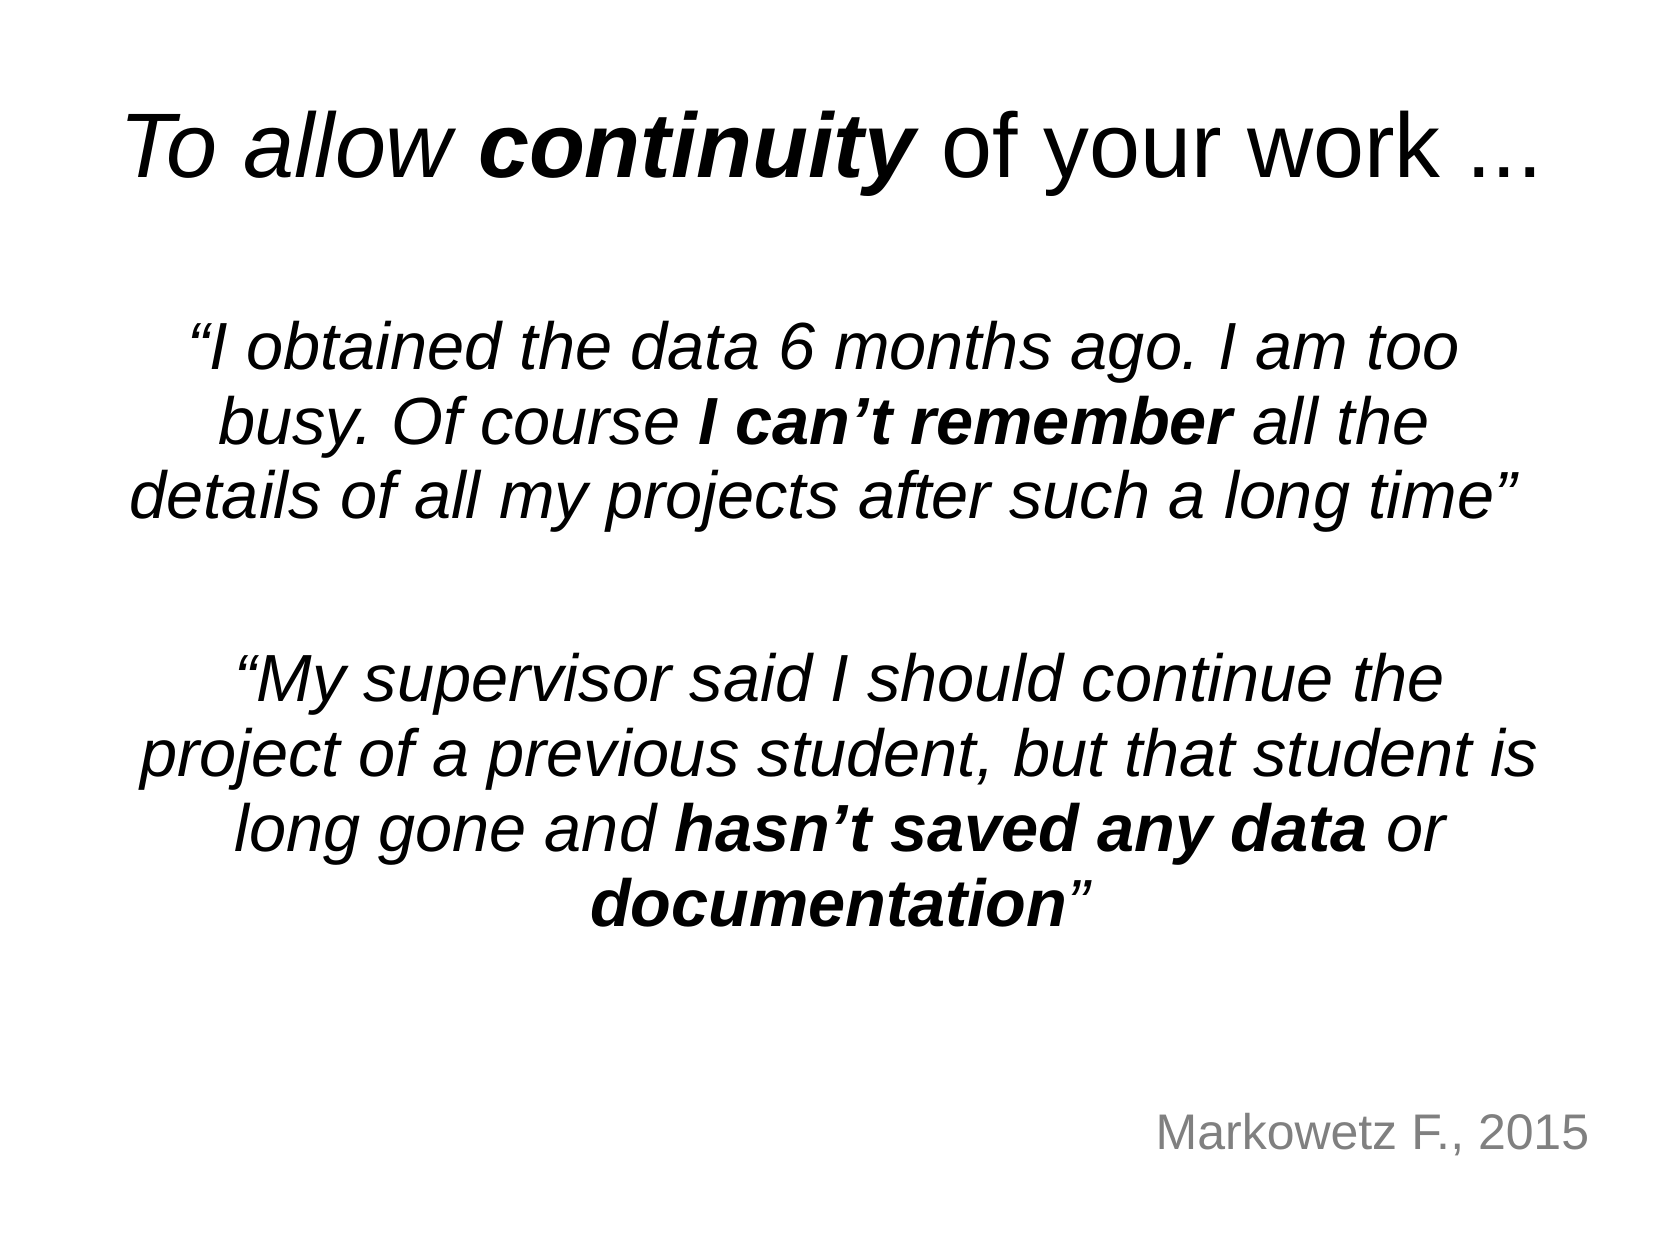

# To allow continuity of your work ...
“I obtained the data 6 months ago. I am too busy. Of course I can’t remember all the details of all my projects after such a long time”
“My supervisor said I should continue the project of a previous student, but that student is long gone and hasn’t saved any data or documentation”
Markowetz F., 2015